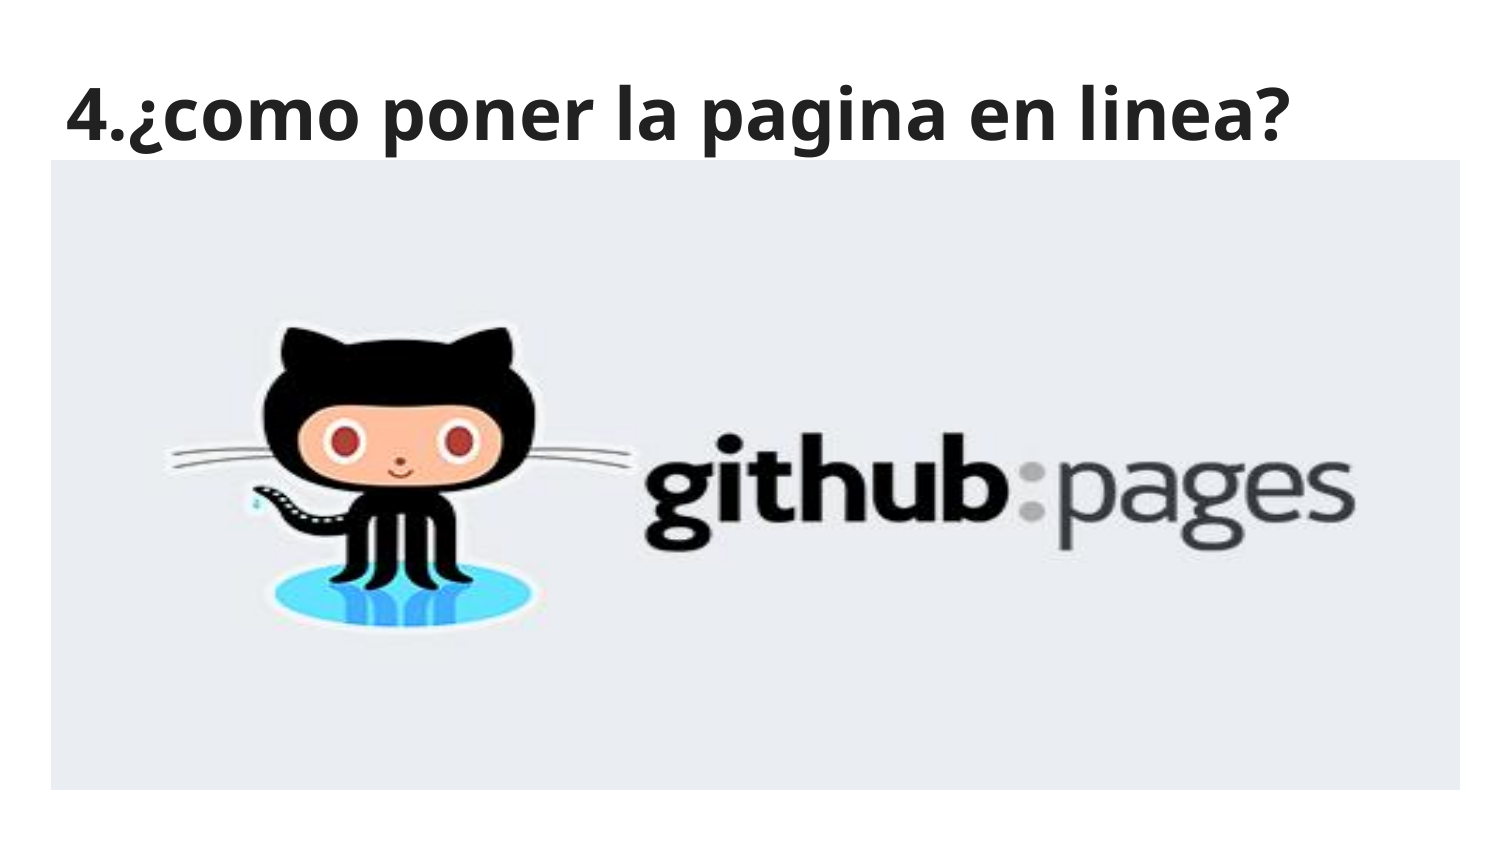

# 4.¿como poner la pagina en linea?